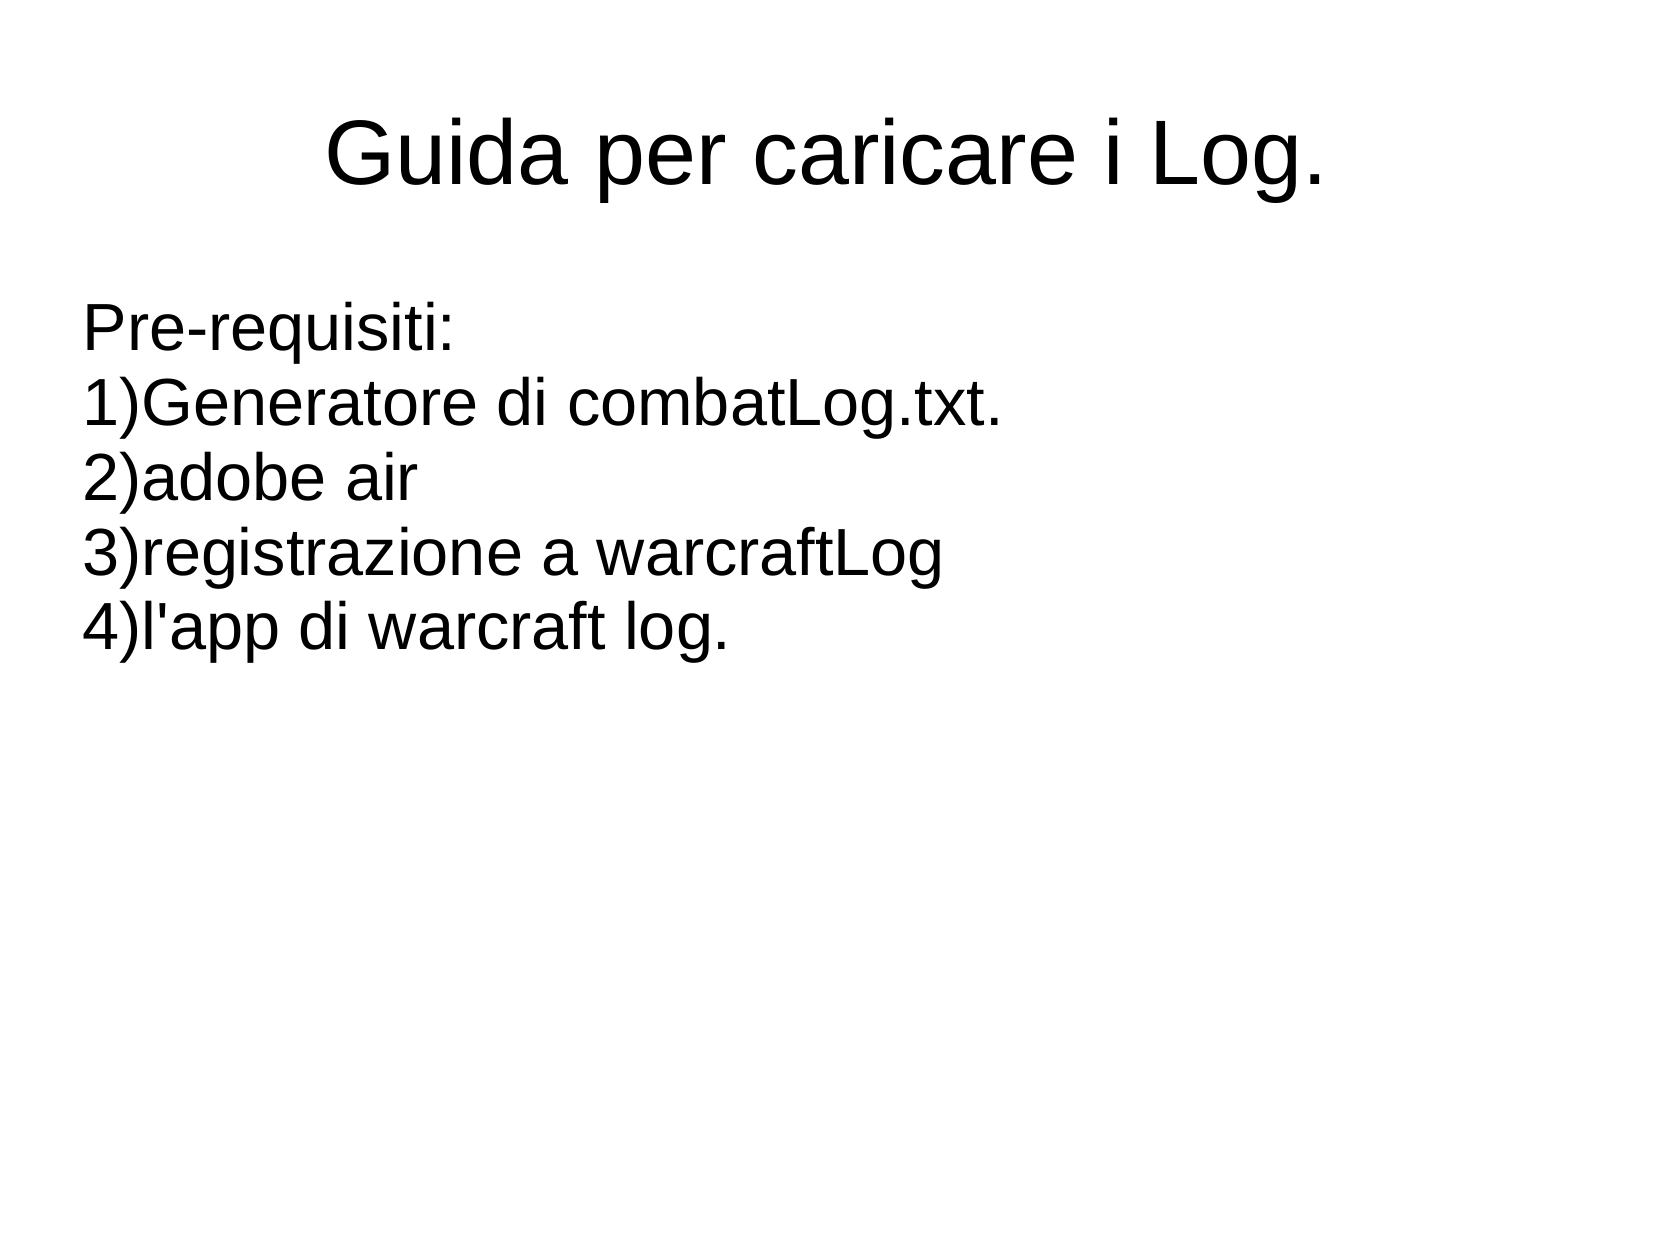

# Guida per caricare i Log.
Pre-requisiti:
1)Generatore di combatLog.txt.
2)adobe air
3)registrazione a warcraftLog
4)l'app di warcraft log.